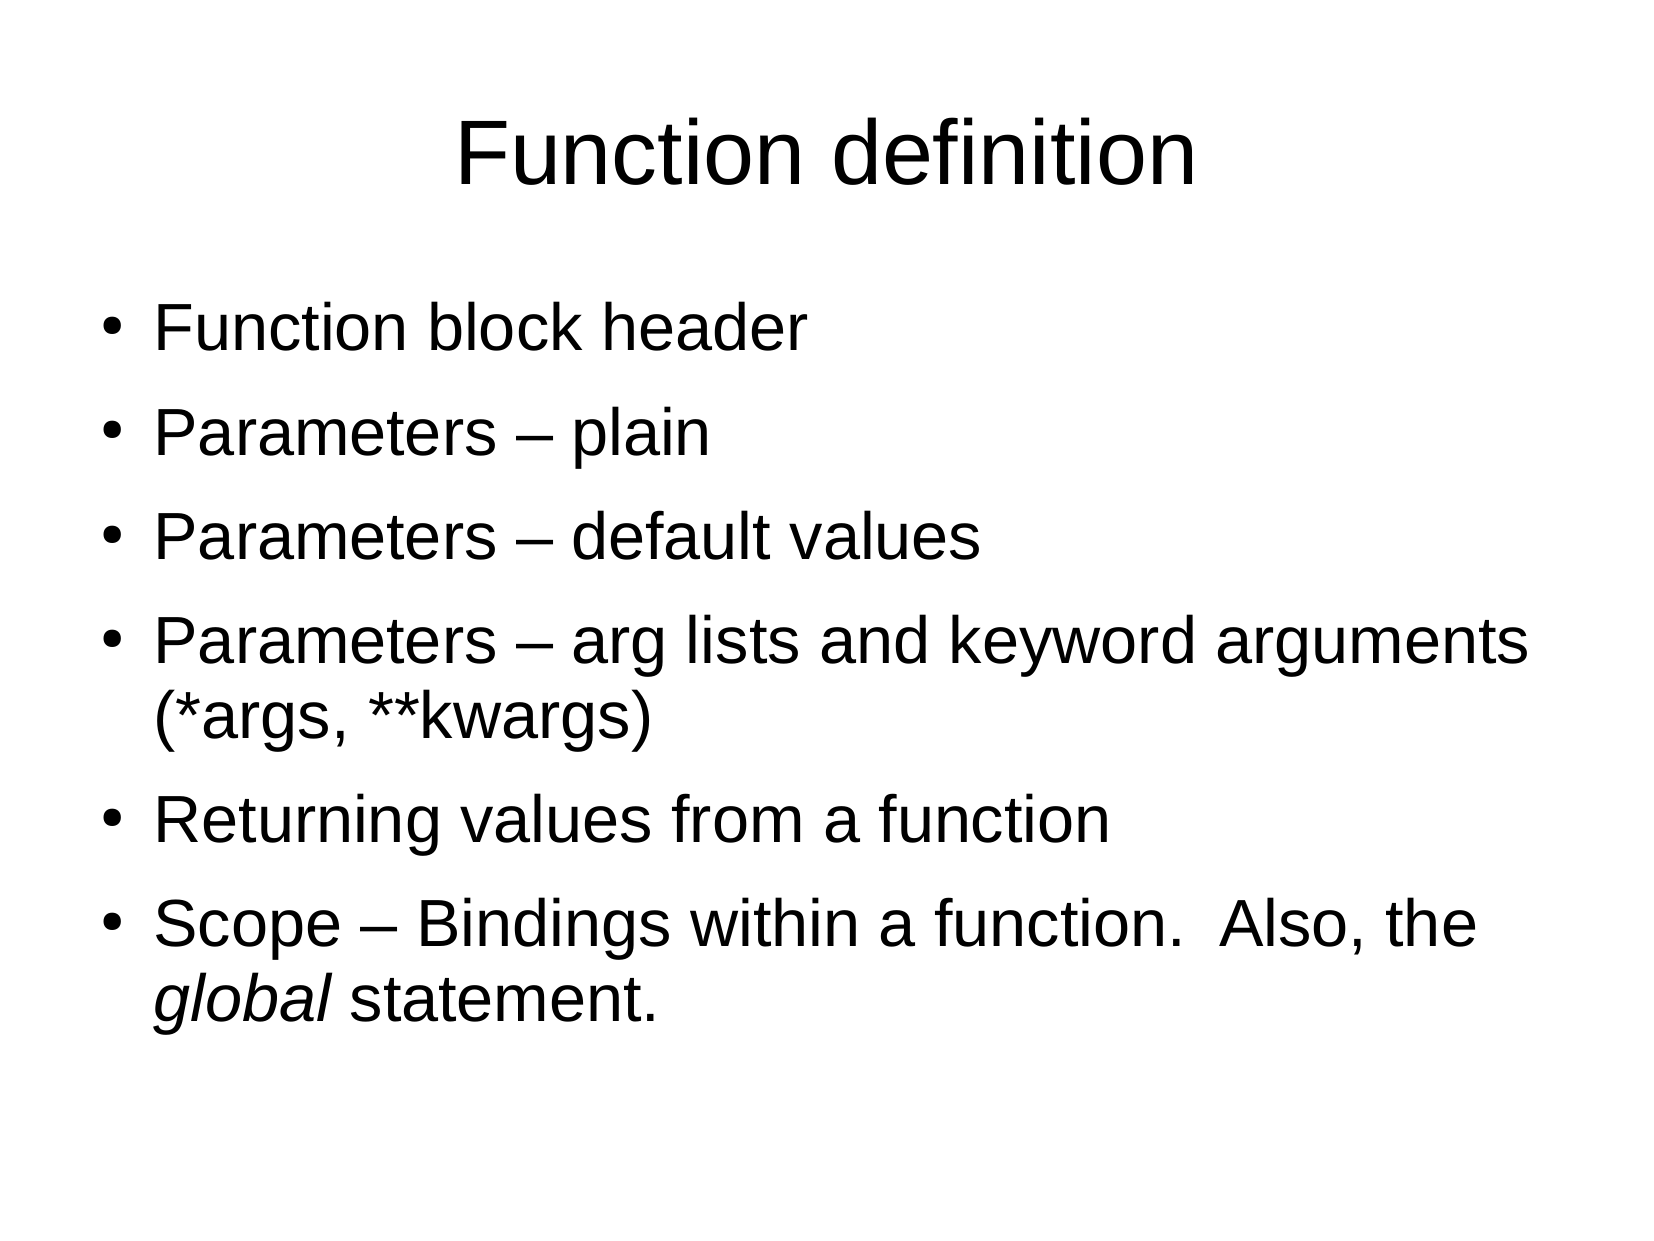

# Function definition
Function block header
Parameters – plain
Parameters – default values
Parameters – arg lists and keyword arguments (*args, **kwargs)
Returning values from a function
Scope – Bindings within a function. Also, the global statement.